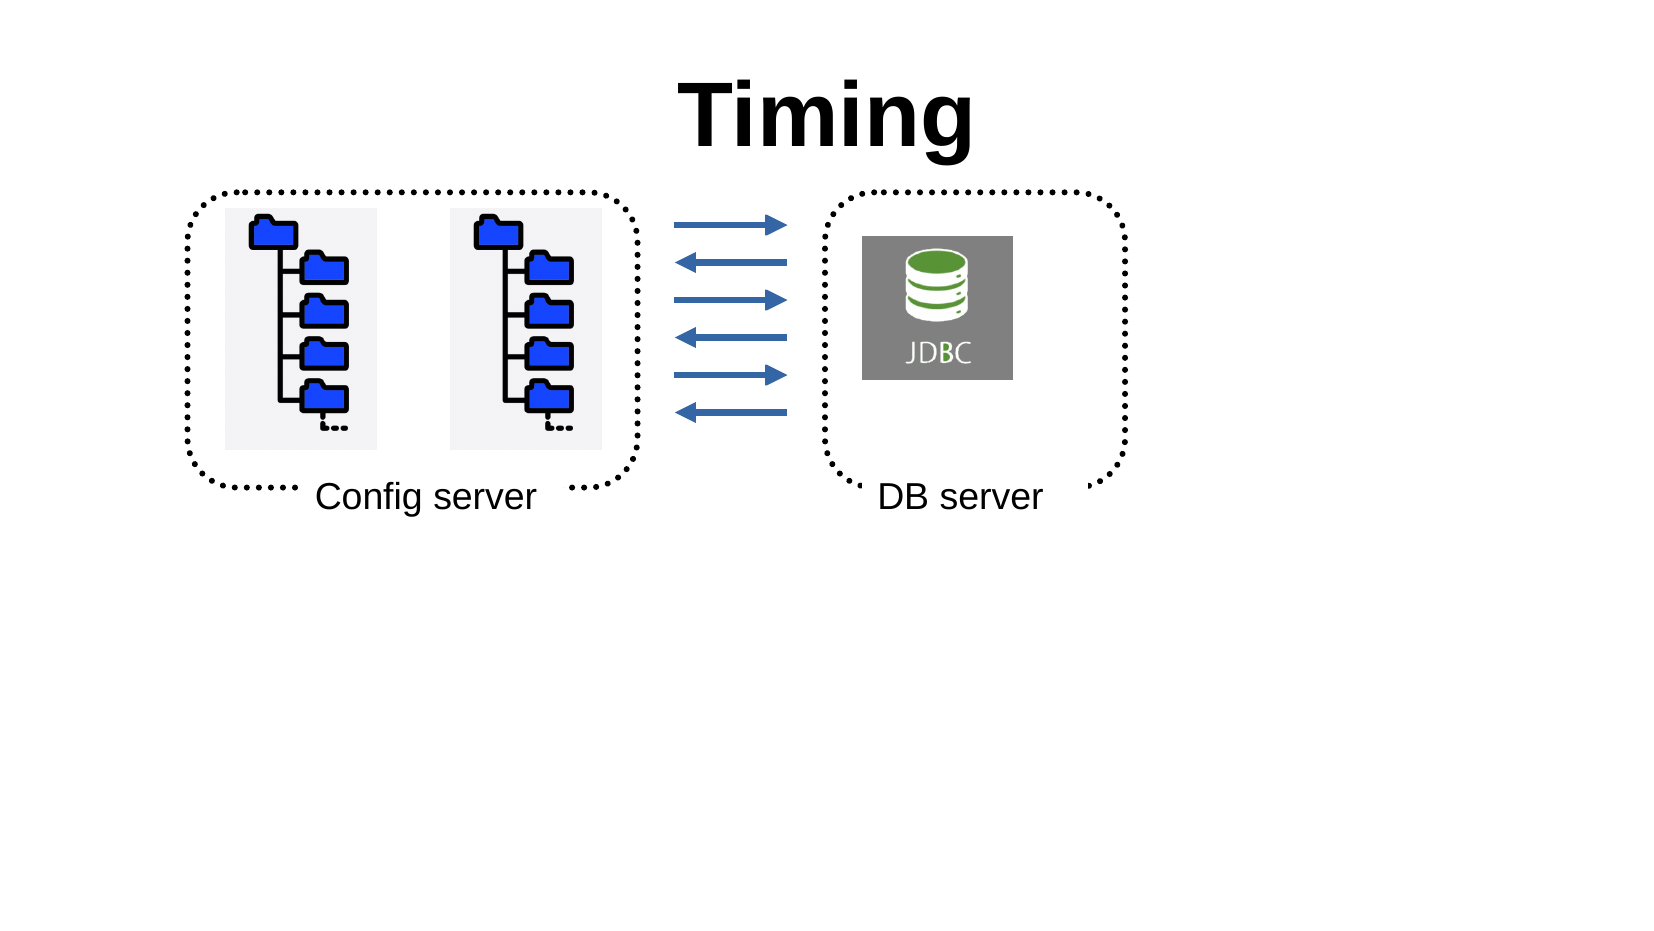

# Timing
Config server
Config server
Config server
DB server